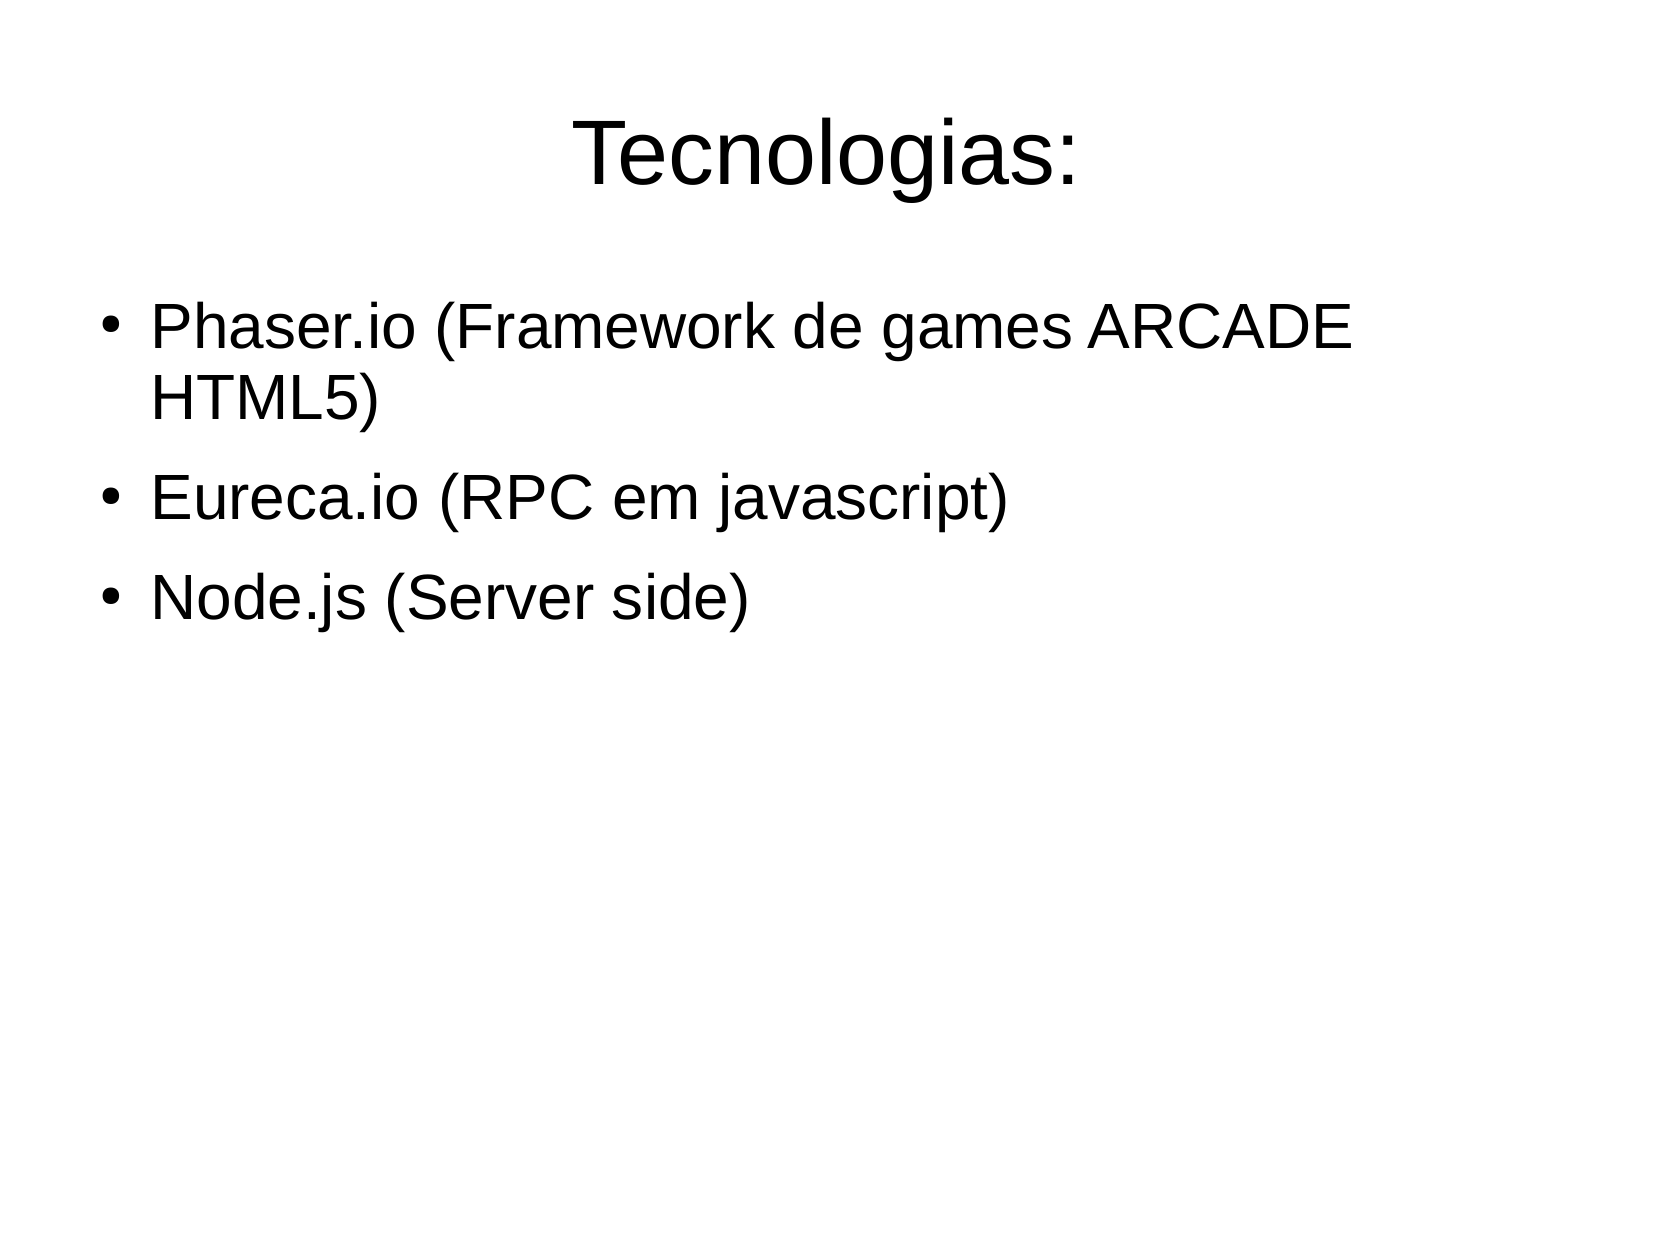

# Tecnologias:
Phaser.io (Framework de games ARCADE HTML5)
Eureca.io (RPC em javascript)
Node.js (Server side)